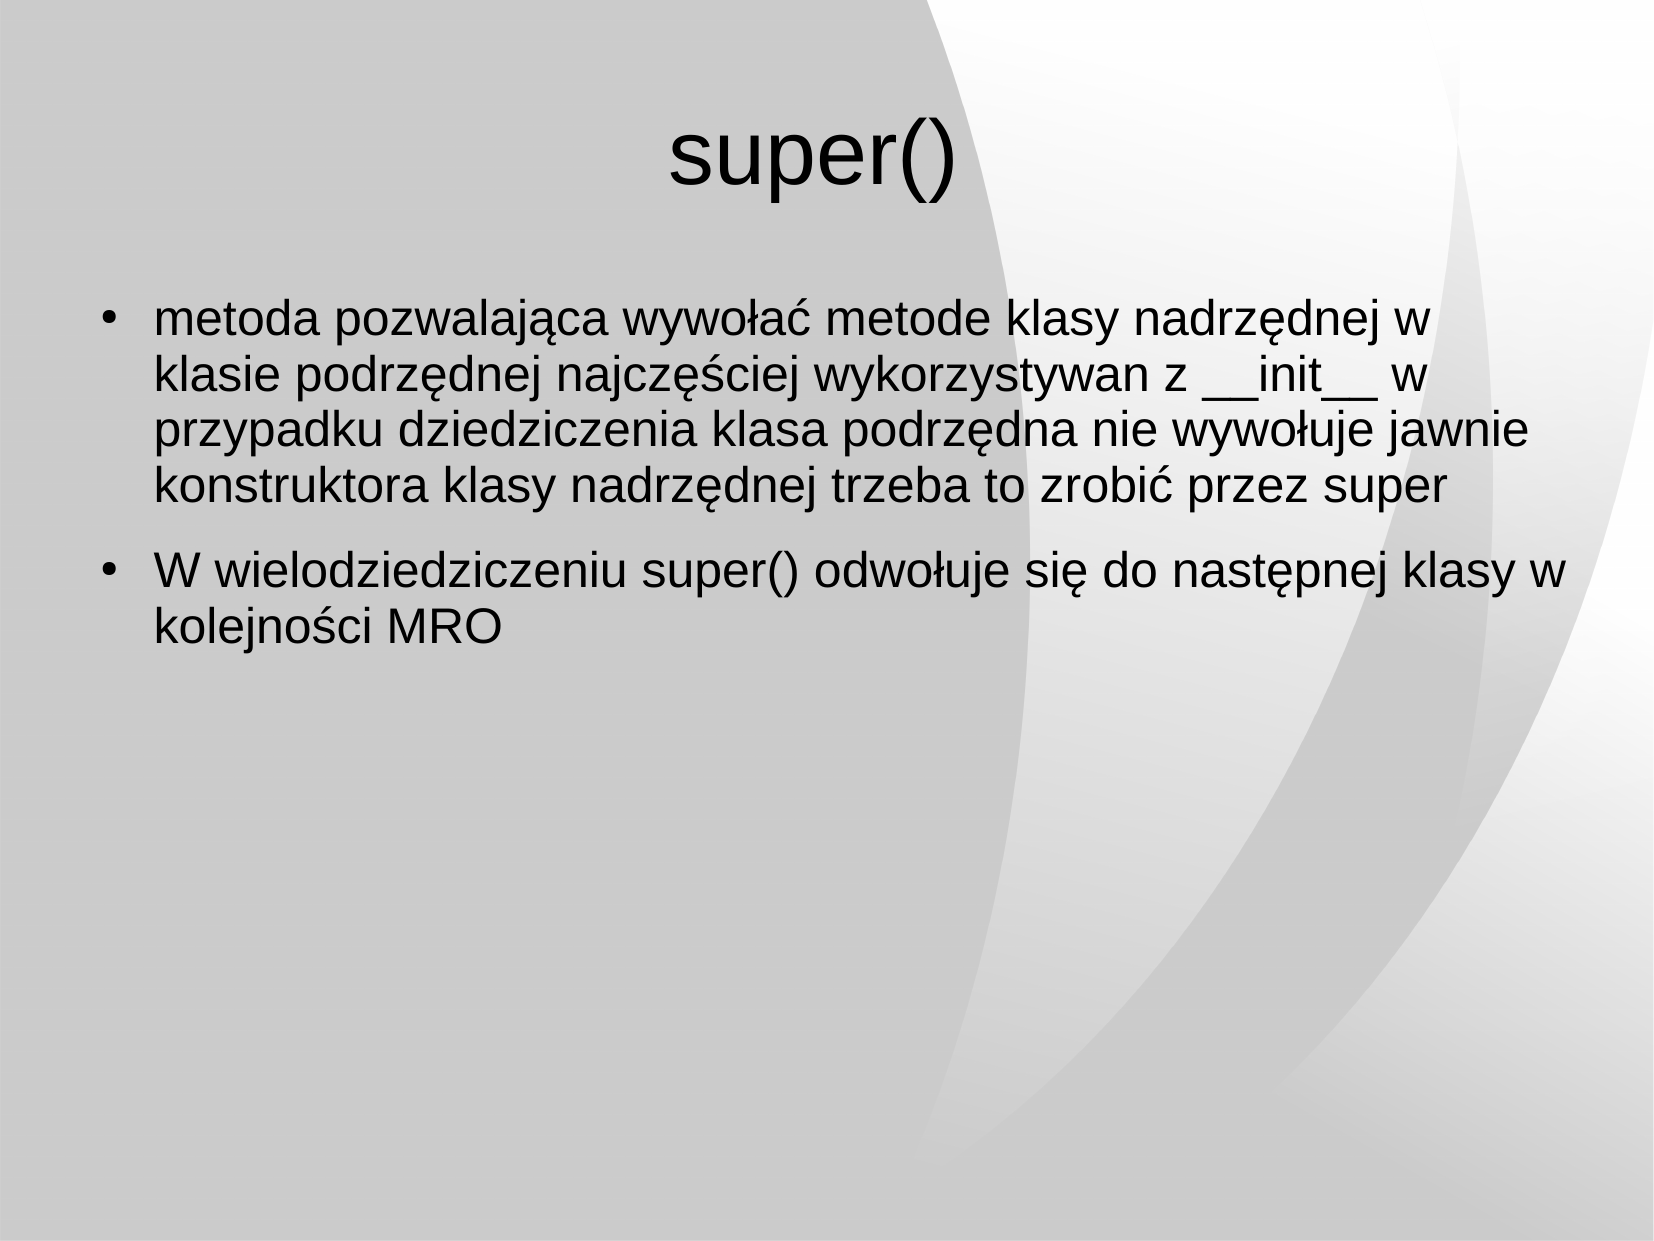

# super()
metoda pozwalająca wywołać metode klasy nadrzędnej w klasie podrzędnej najczęściej wykorzystywan z __init__ w przypadku dziedziczenia klasa podrzędna nie wywołuje jawnie konstruktora klasy nadrzędnej trzeba to zrobić przez super
W wielodziedziczeniu super() odwołuje się do następnej klasy w kolejności MRO